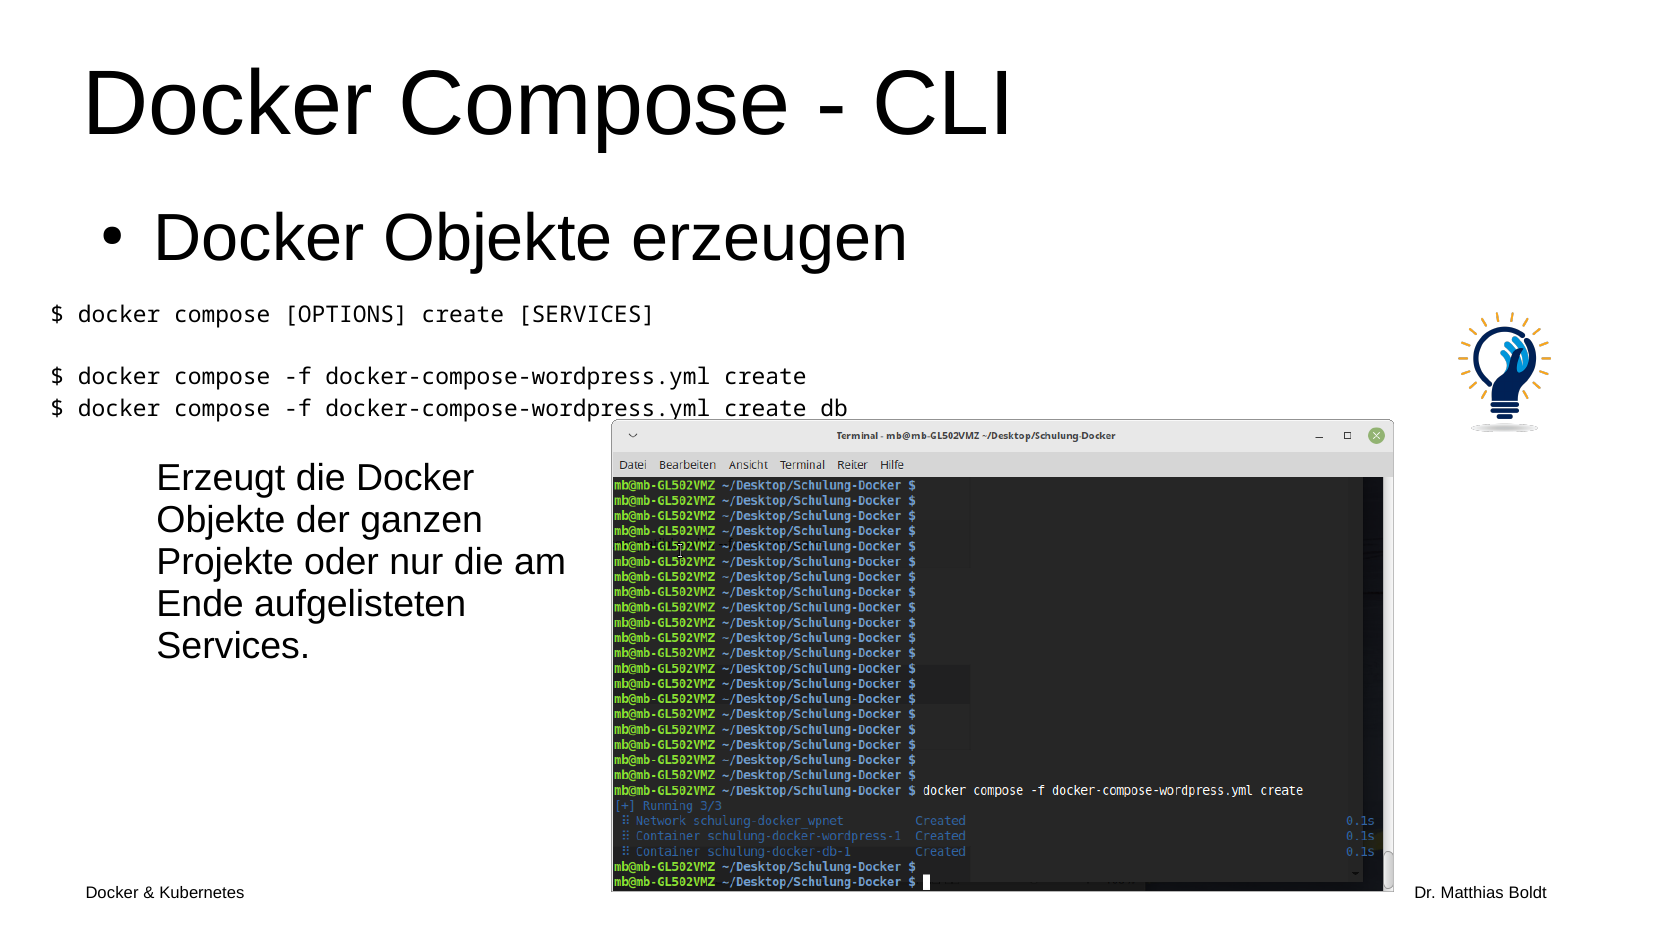

# Docker Compose - CLI
Docker Objekte erzeugen
$ docker compose [OPTIONS] create [SERVICES]
$ docker compose -f docker-compose-wordpress.yml create
$ docker compose -f docker-compose-wordpress.yml create db
Erzeugt die Docker Objekte der ganzen Projekte oder nur die am Ende aufgelisteten Services.
Docker & Kubernetes																Dr. Matthias Boldt